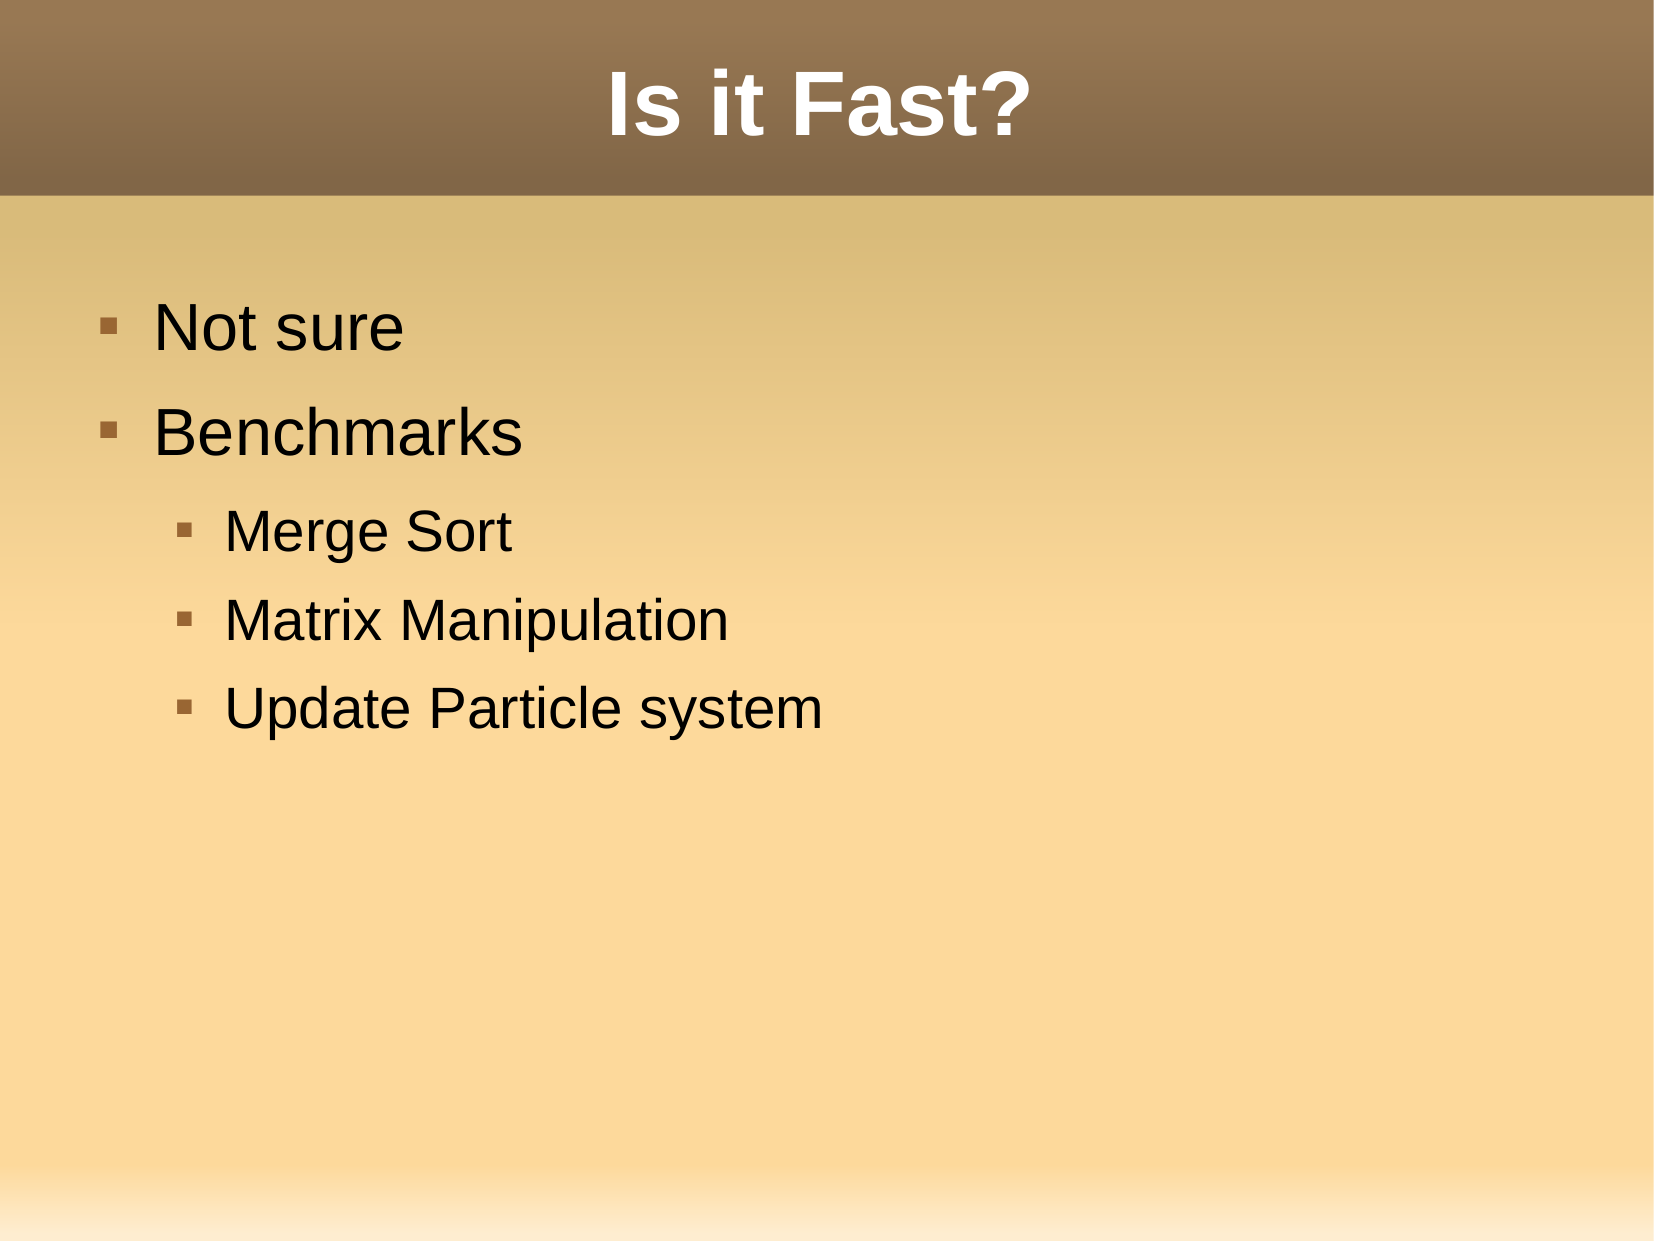

# Is it Fast?
Not sure
Benchmarks
Merge Sort
Matrix Manipulation
Update Particle system